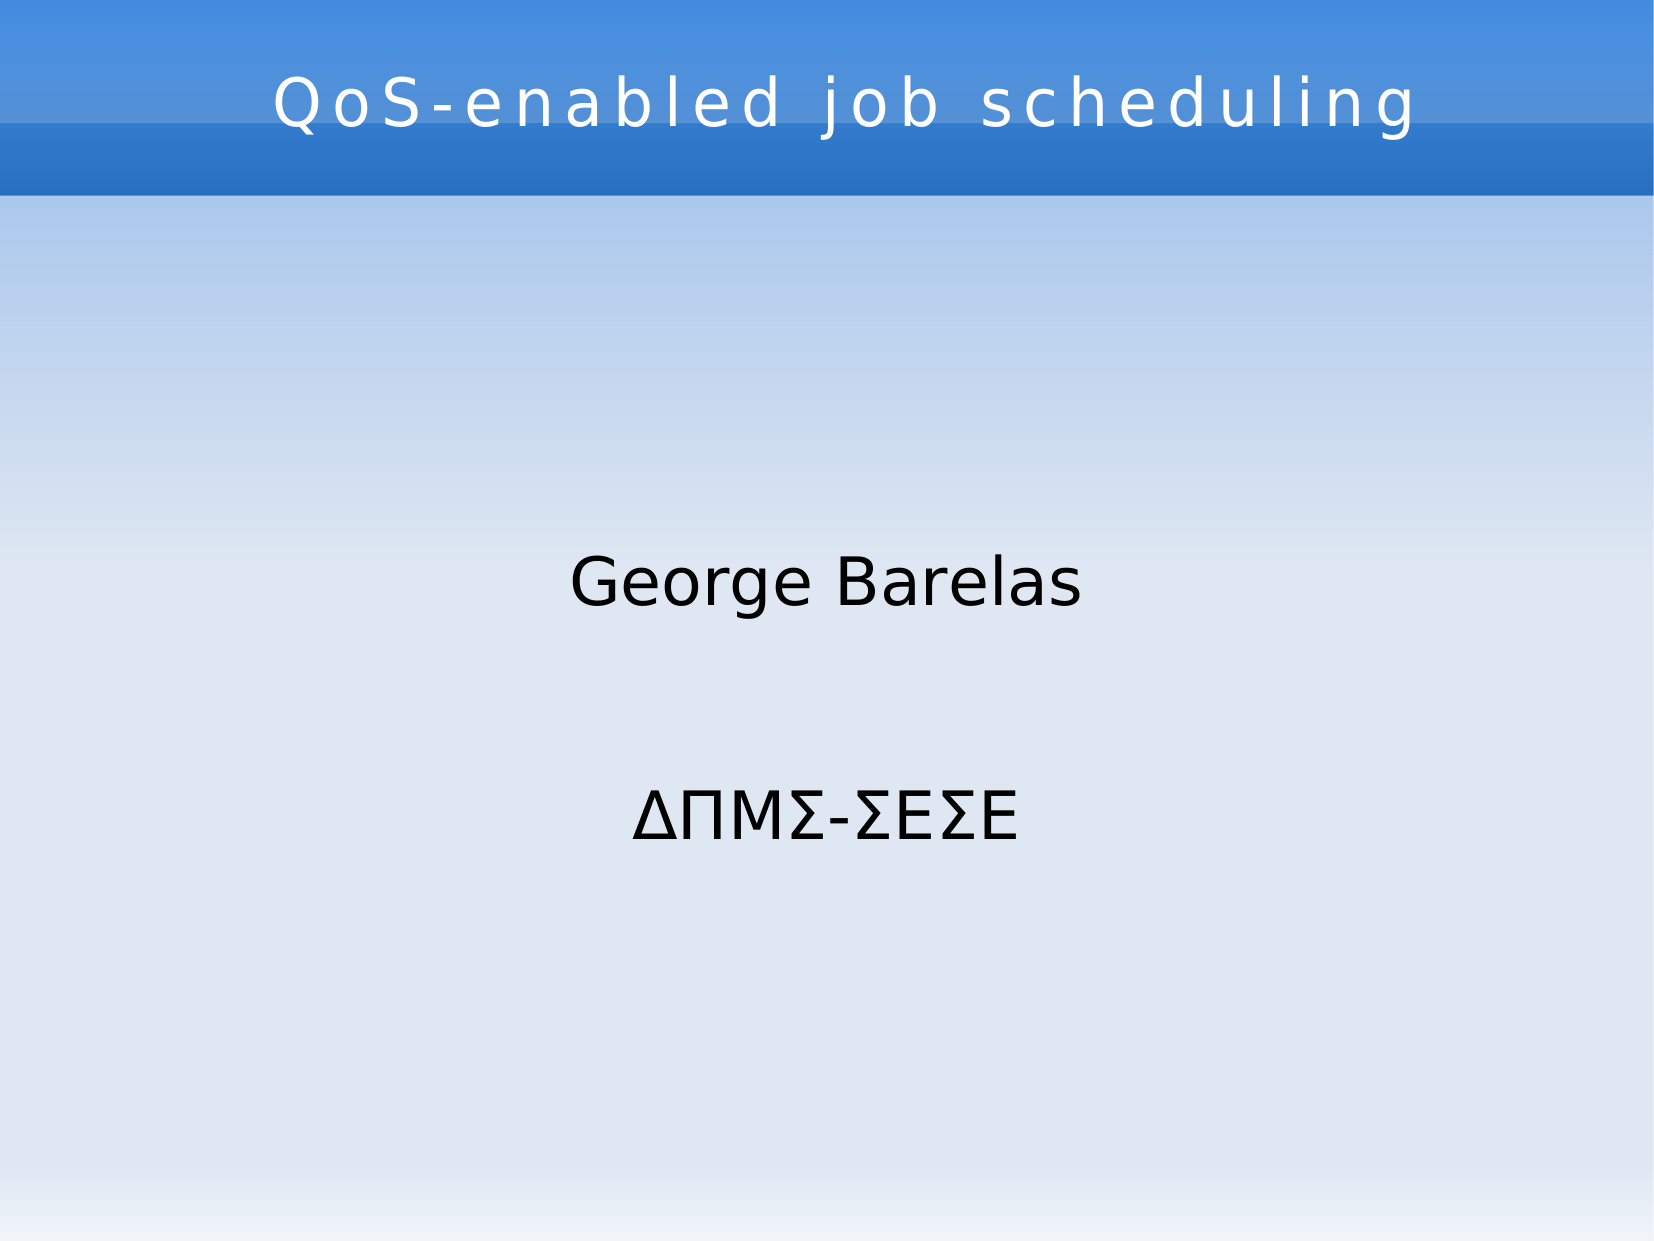

# QoS-enabled job scheduling
George Barelas
ΔΠΜΣ-ΣΕΣΕ